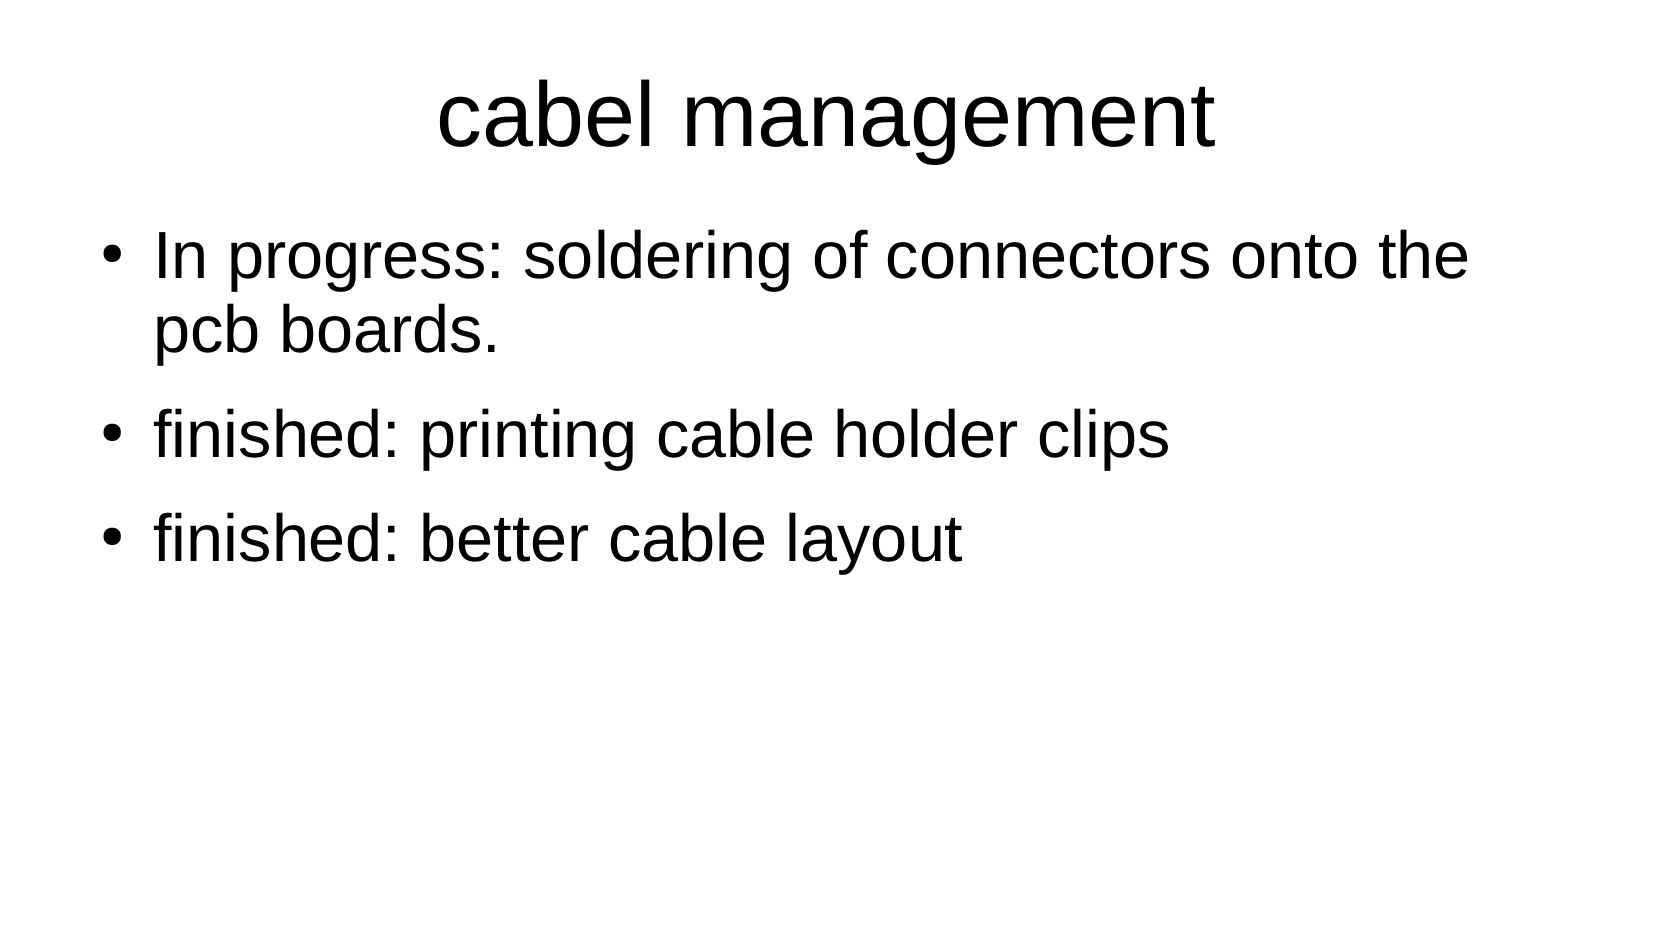

# cabel management
In progress: soldering of connectors onto the pcb boards.
finished: printing cable holder clips
finished: better cable layout